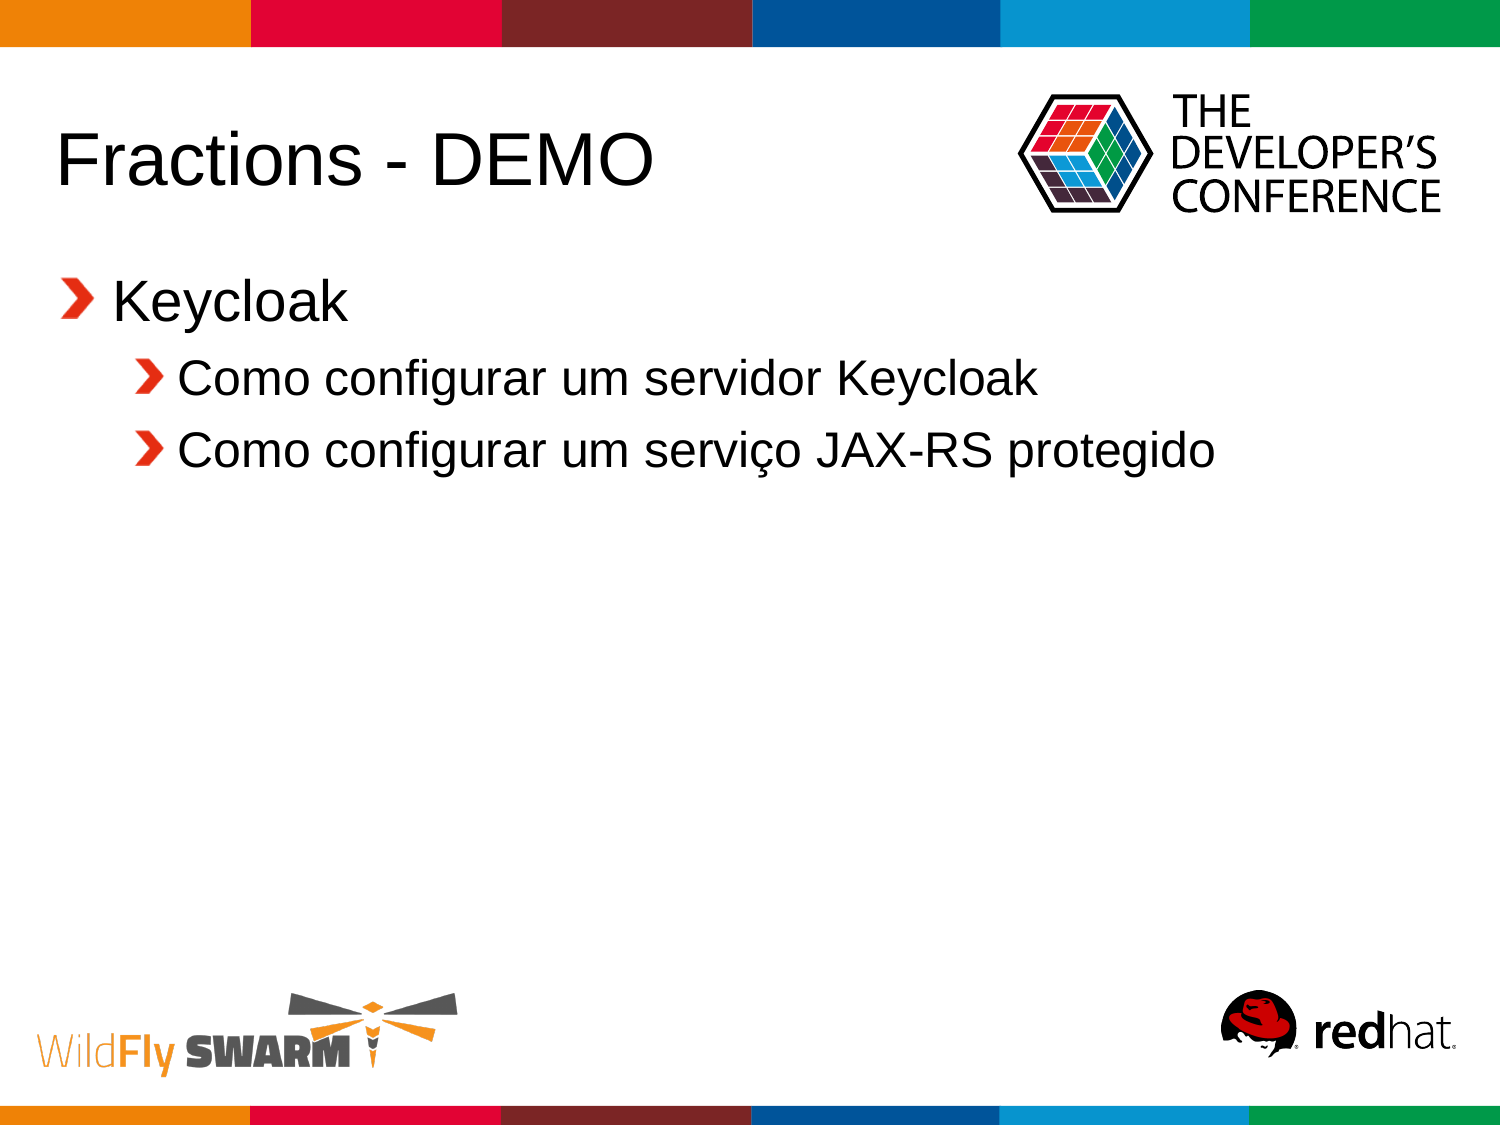

# Fractions - DEMO
Keycloak
Como configurar um servidor Keycloak
Como configurar um serviço JAX-RS protegido